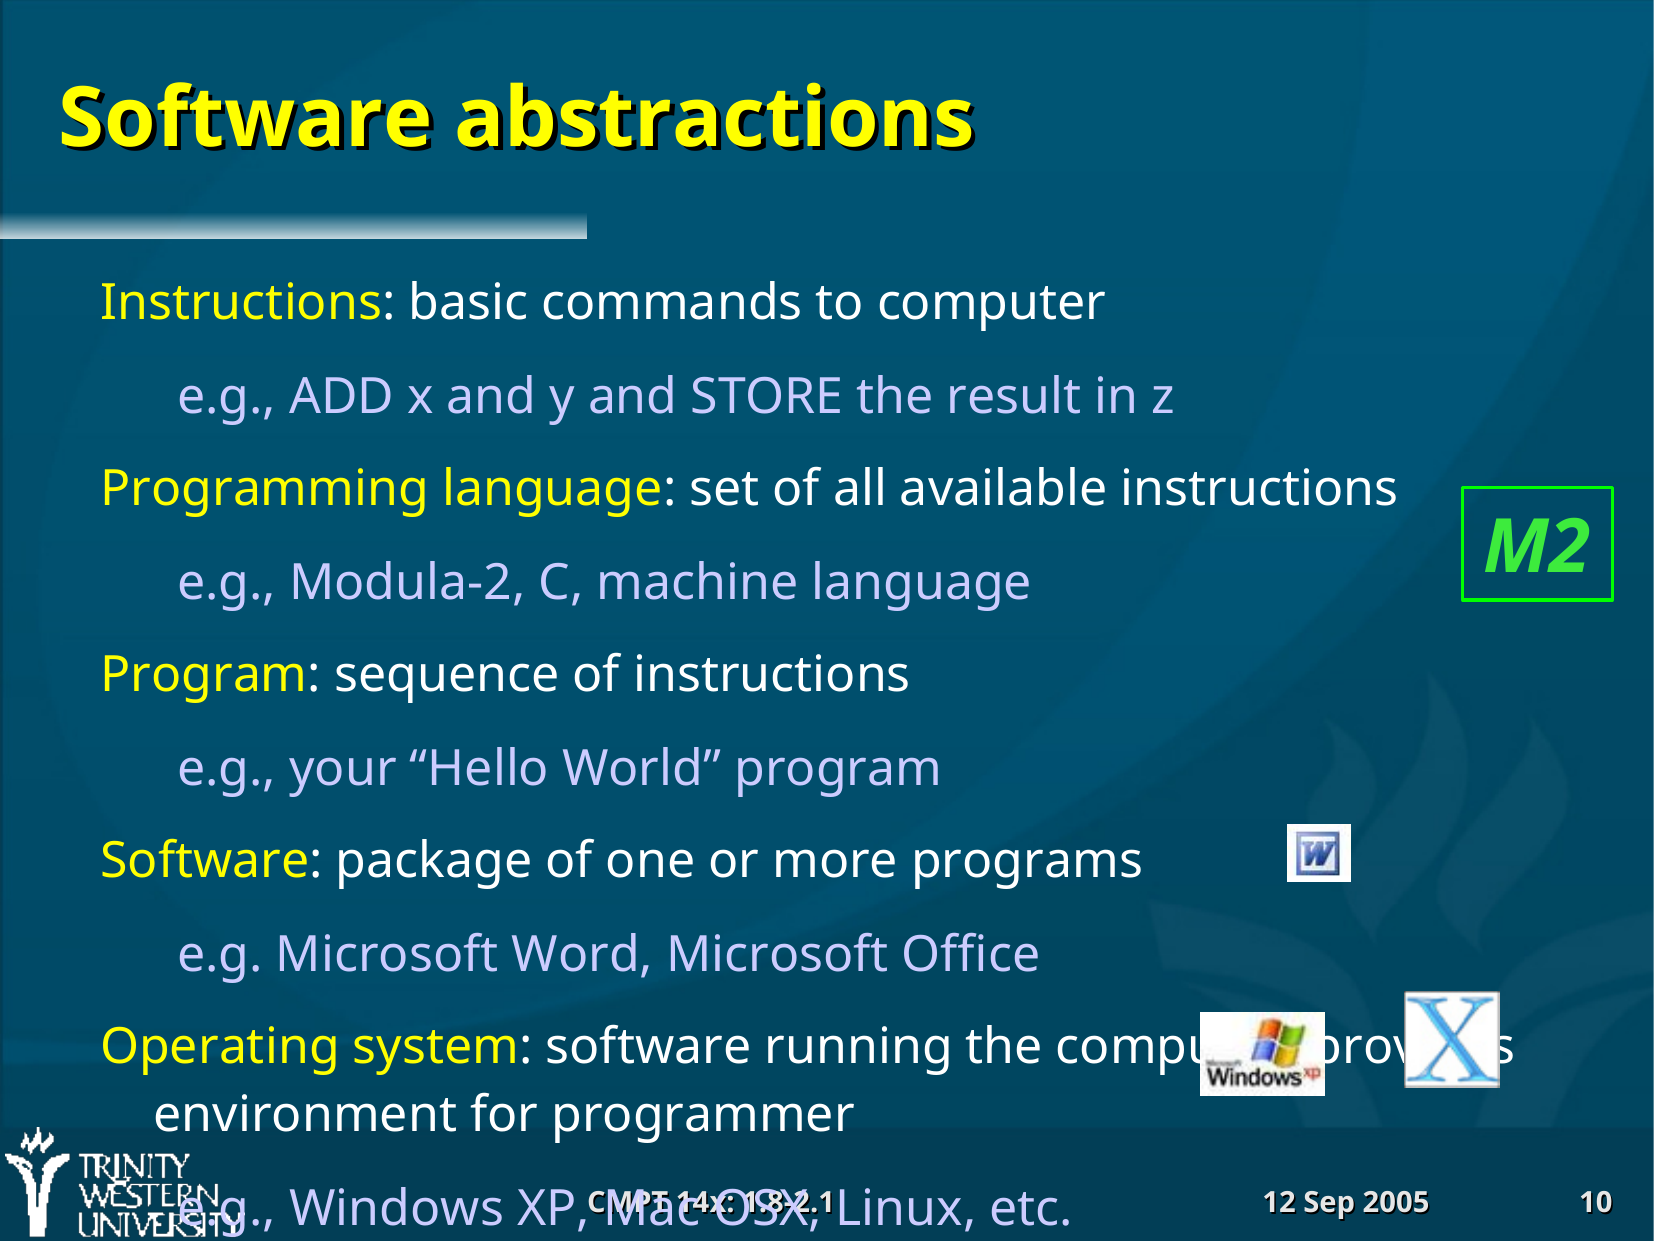

# Software abstractions
Instructions: basic commands to computer
e.g., ADD x and y and STORE the result in z
Programming language: set of all available instructions
e.g., Modula-2, C, machine language
Program: sequence of instructions
e.g., your “Hello World” program
Software: package of one or more programs
e.g. Microsoft Word, Microsoft Office
Operating system: software running the computer: provides environment for programmer
e.g., Windows XP, Mac OSX, Linux, etc.
M2
CMPT 14x: 1.8-2.1
12 Sep 2005
10